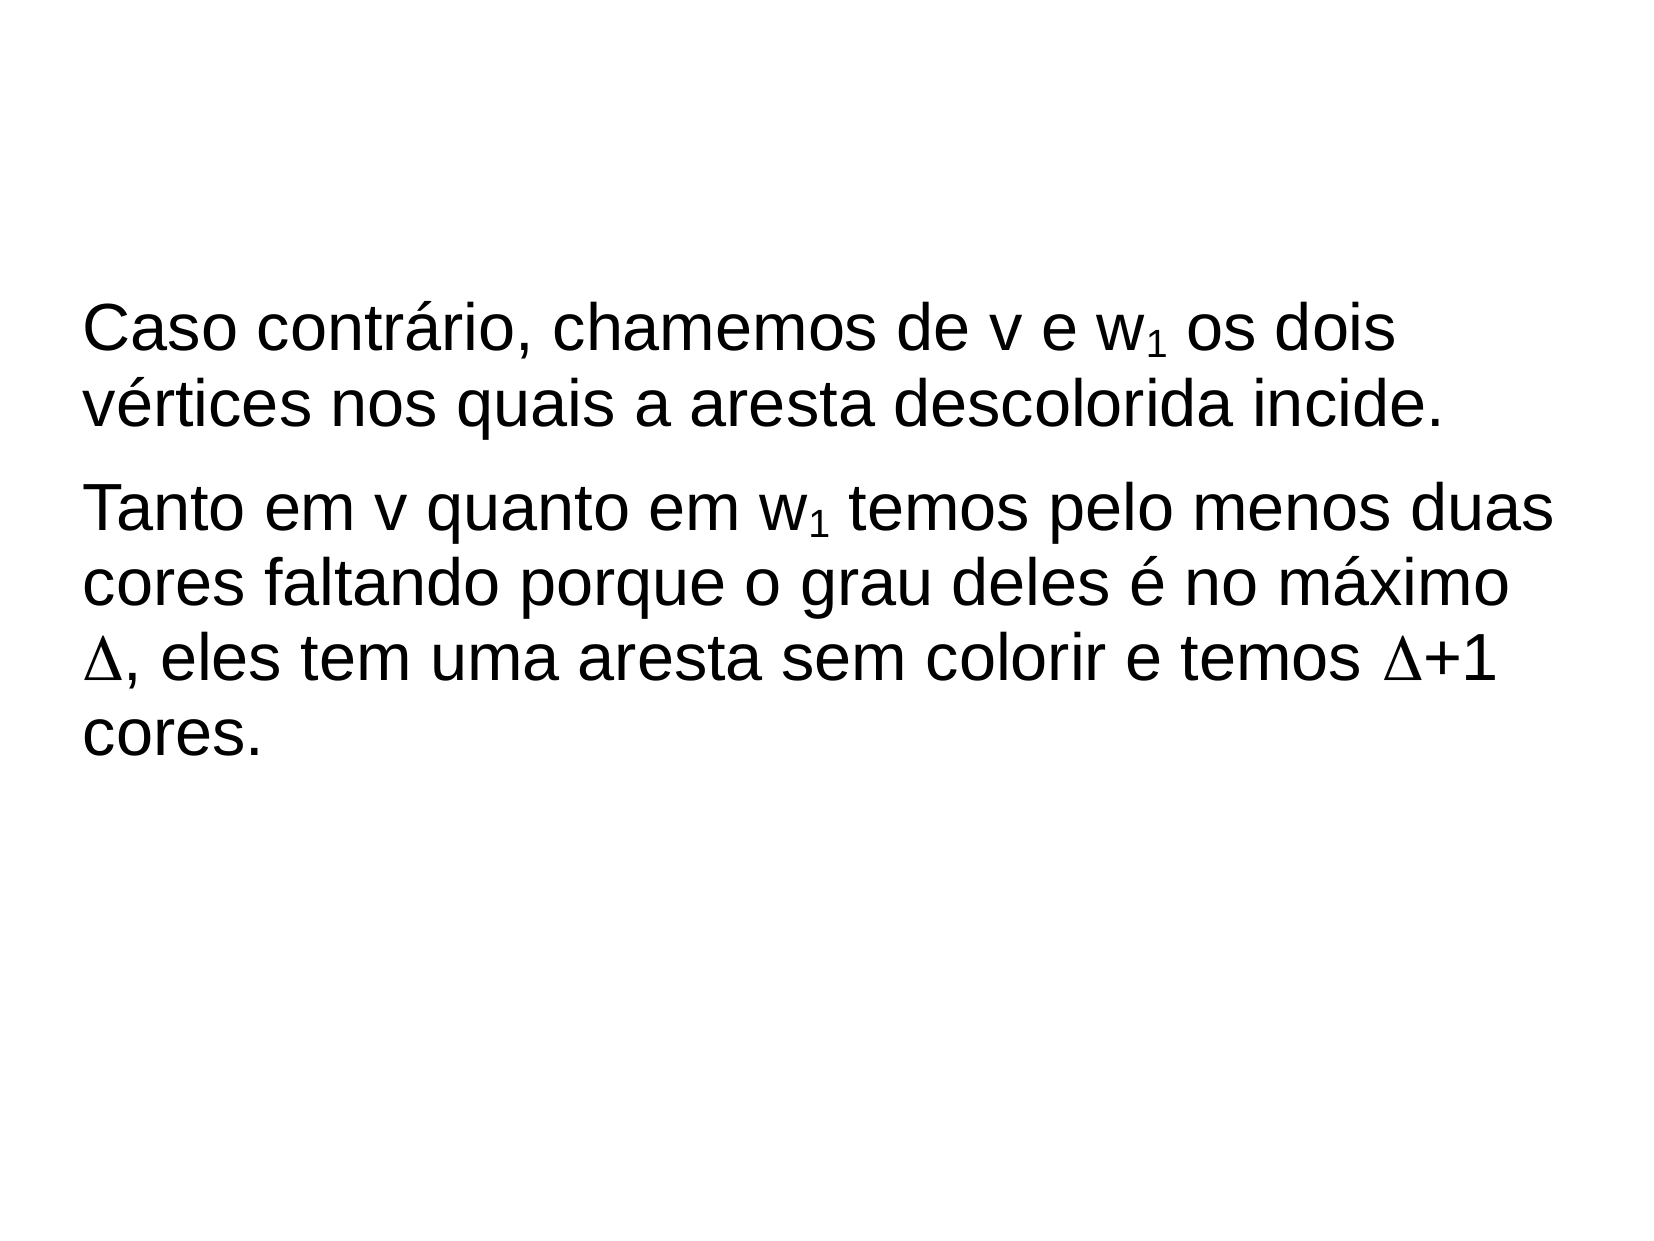

#
Caso contrário, chamemos de v e w1 os dois vértices nos quais a aresta descolorida incide.
Tanto em v quanto em w1 temos pelo menos duas cores faltando porque o grau deles é no máximo , eles tem uma aresta sem colorir e temos +1 cores.